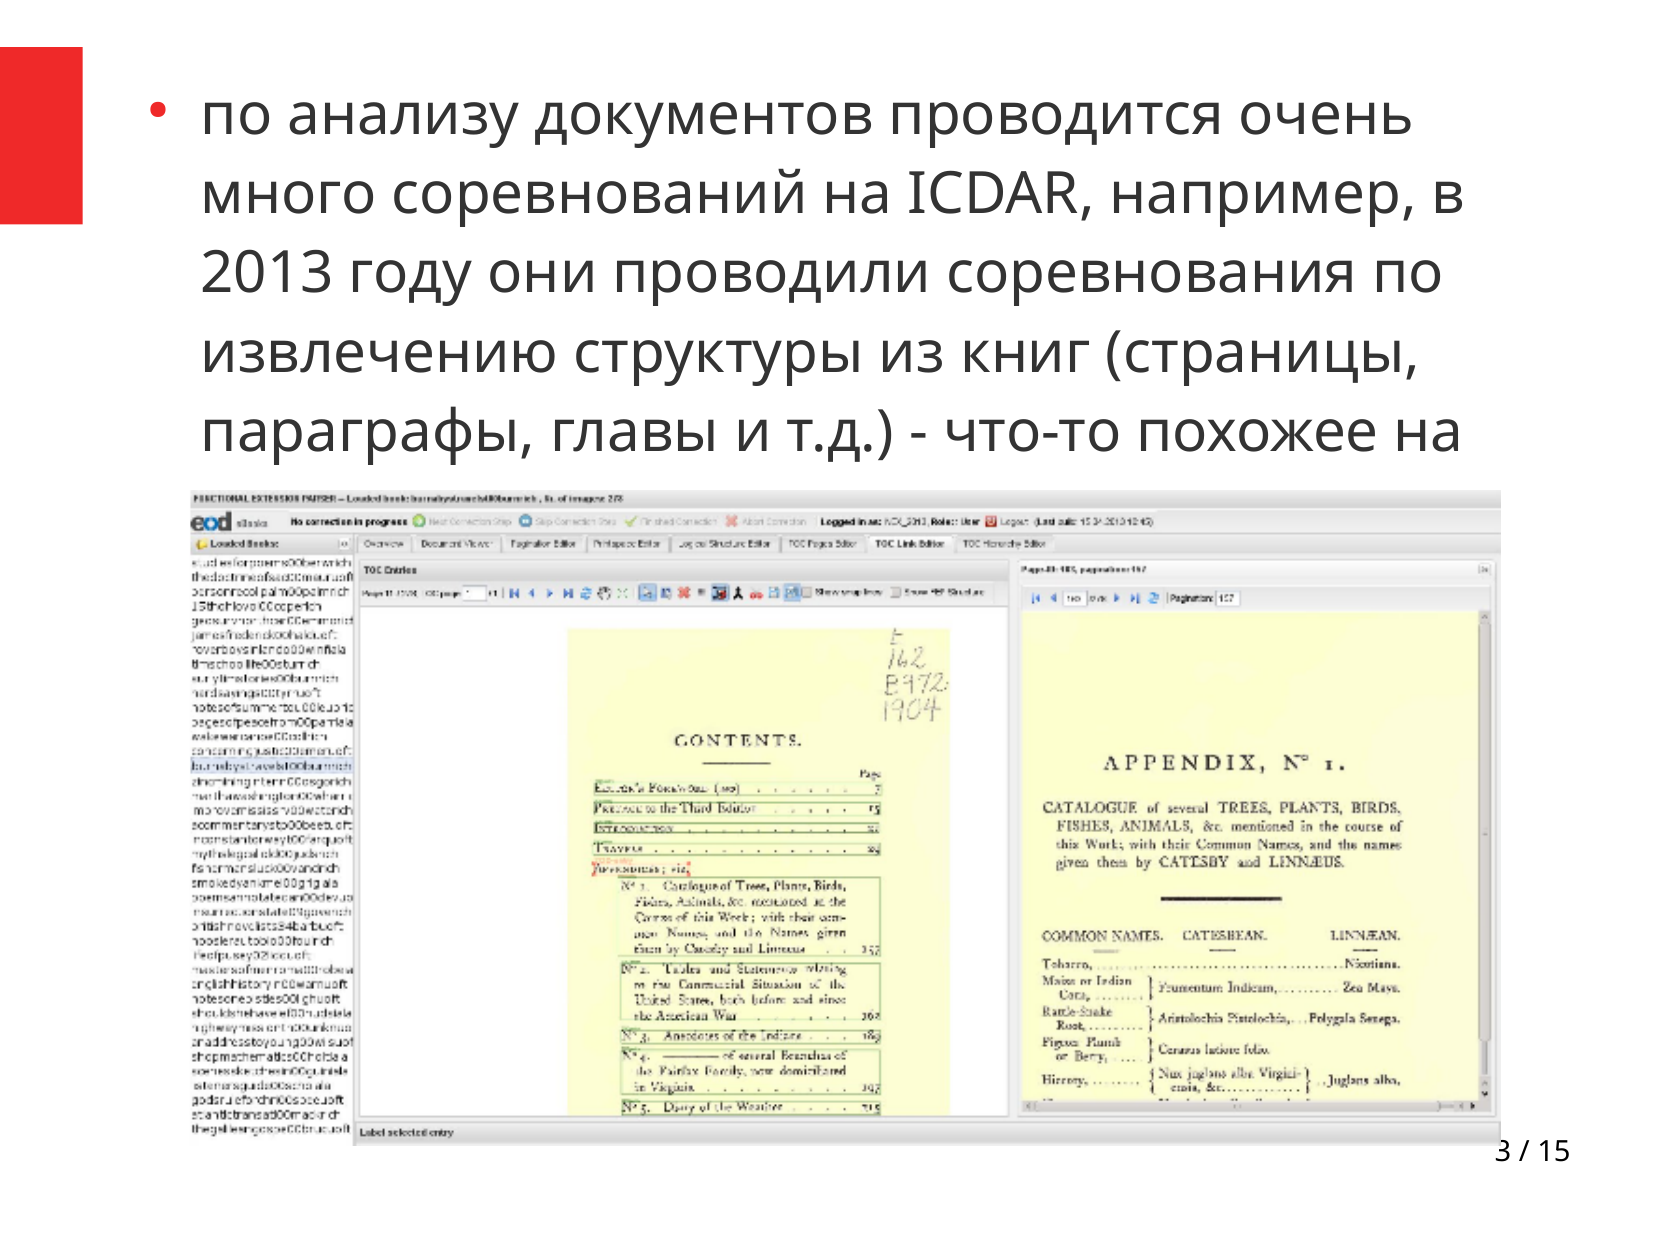

# по анализу документов проводится очень много соревнований на ICDAR, например, в 2013 году они проводили соревнования по извлечению структуры из книг (страницы, параграфы, главы и т.д.) - что-то похожее на нашу тему.
3